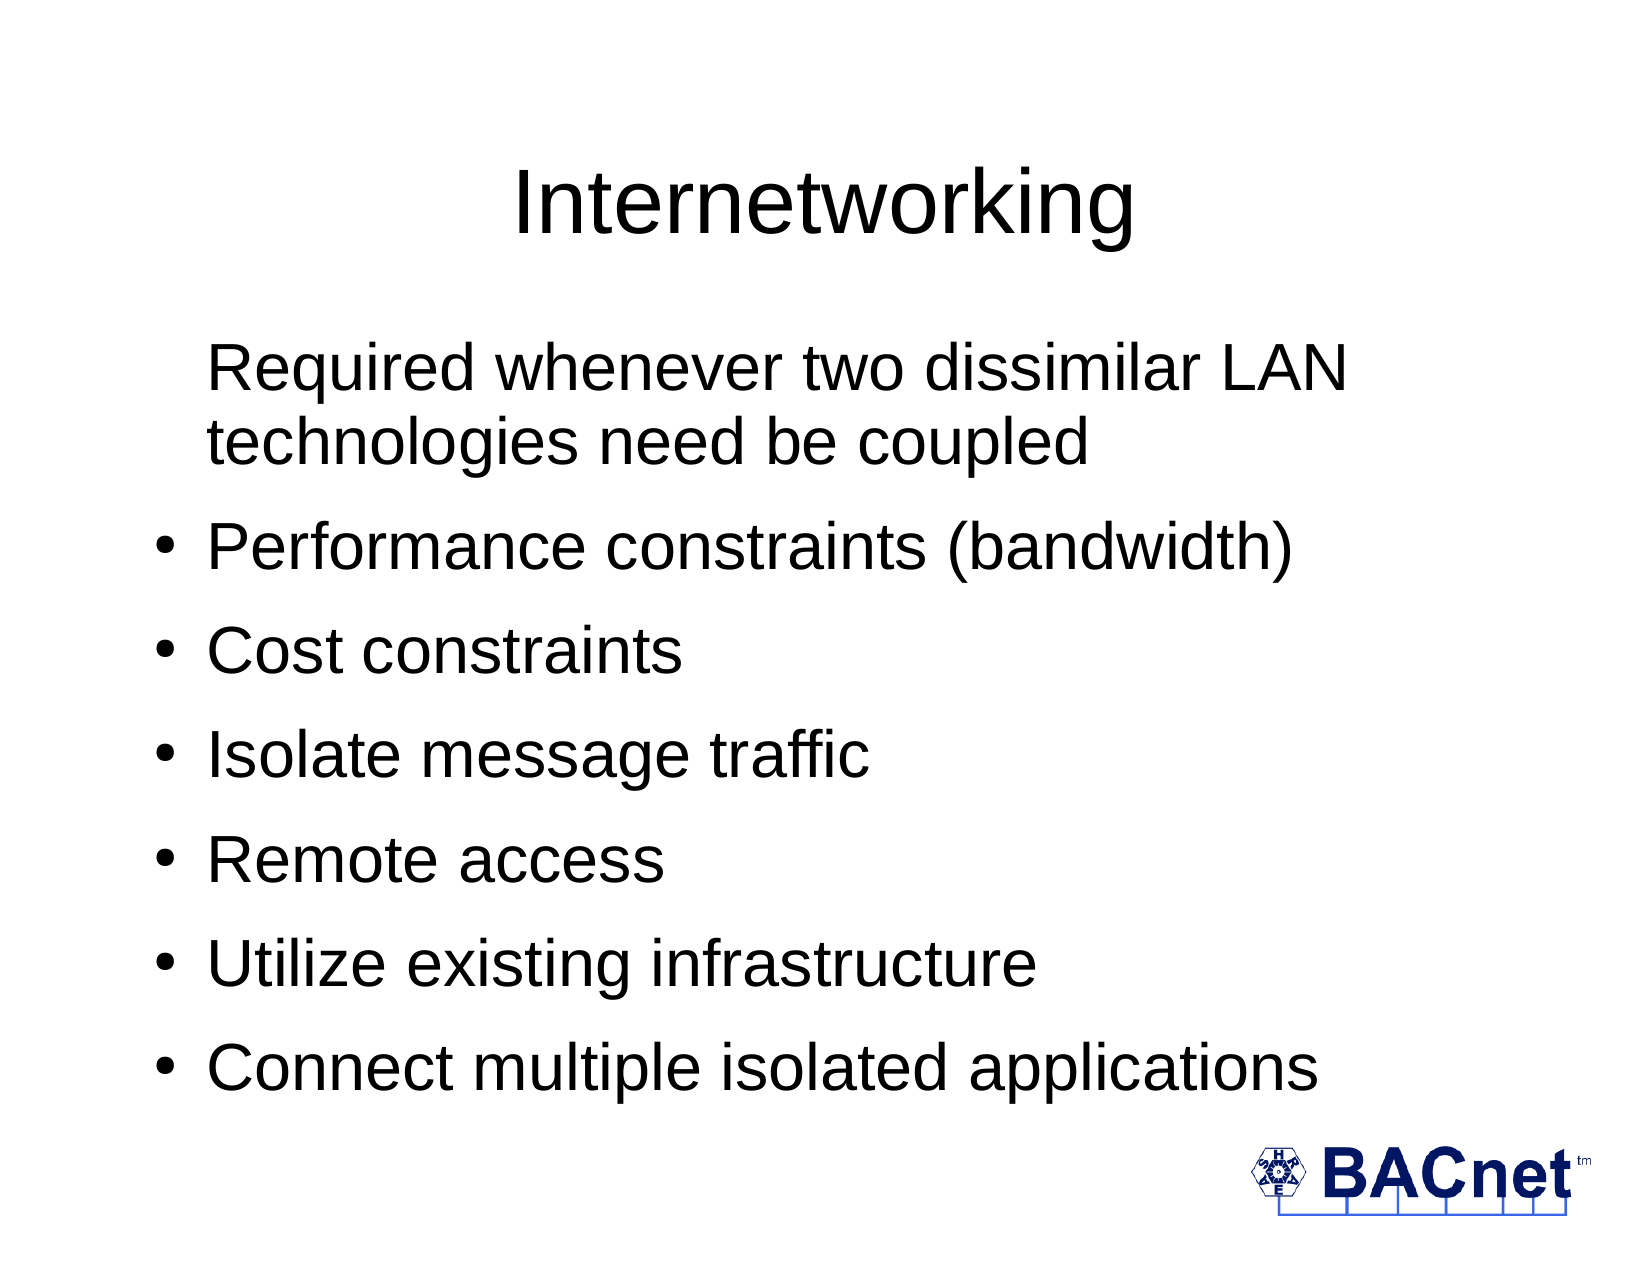

# Internetworking
Required whenever two dissimilar LAN technologies need be coupled
Performance constraints (bandwidth)
Cost constraints
Isolate message traffic
Remote access
Utilize existing infrastructure
Connect multiple isolated applications